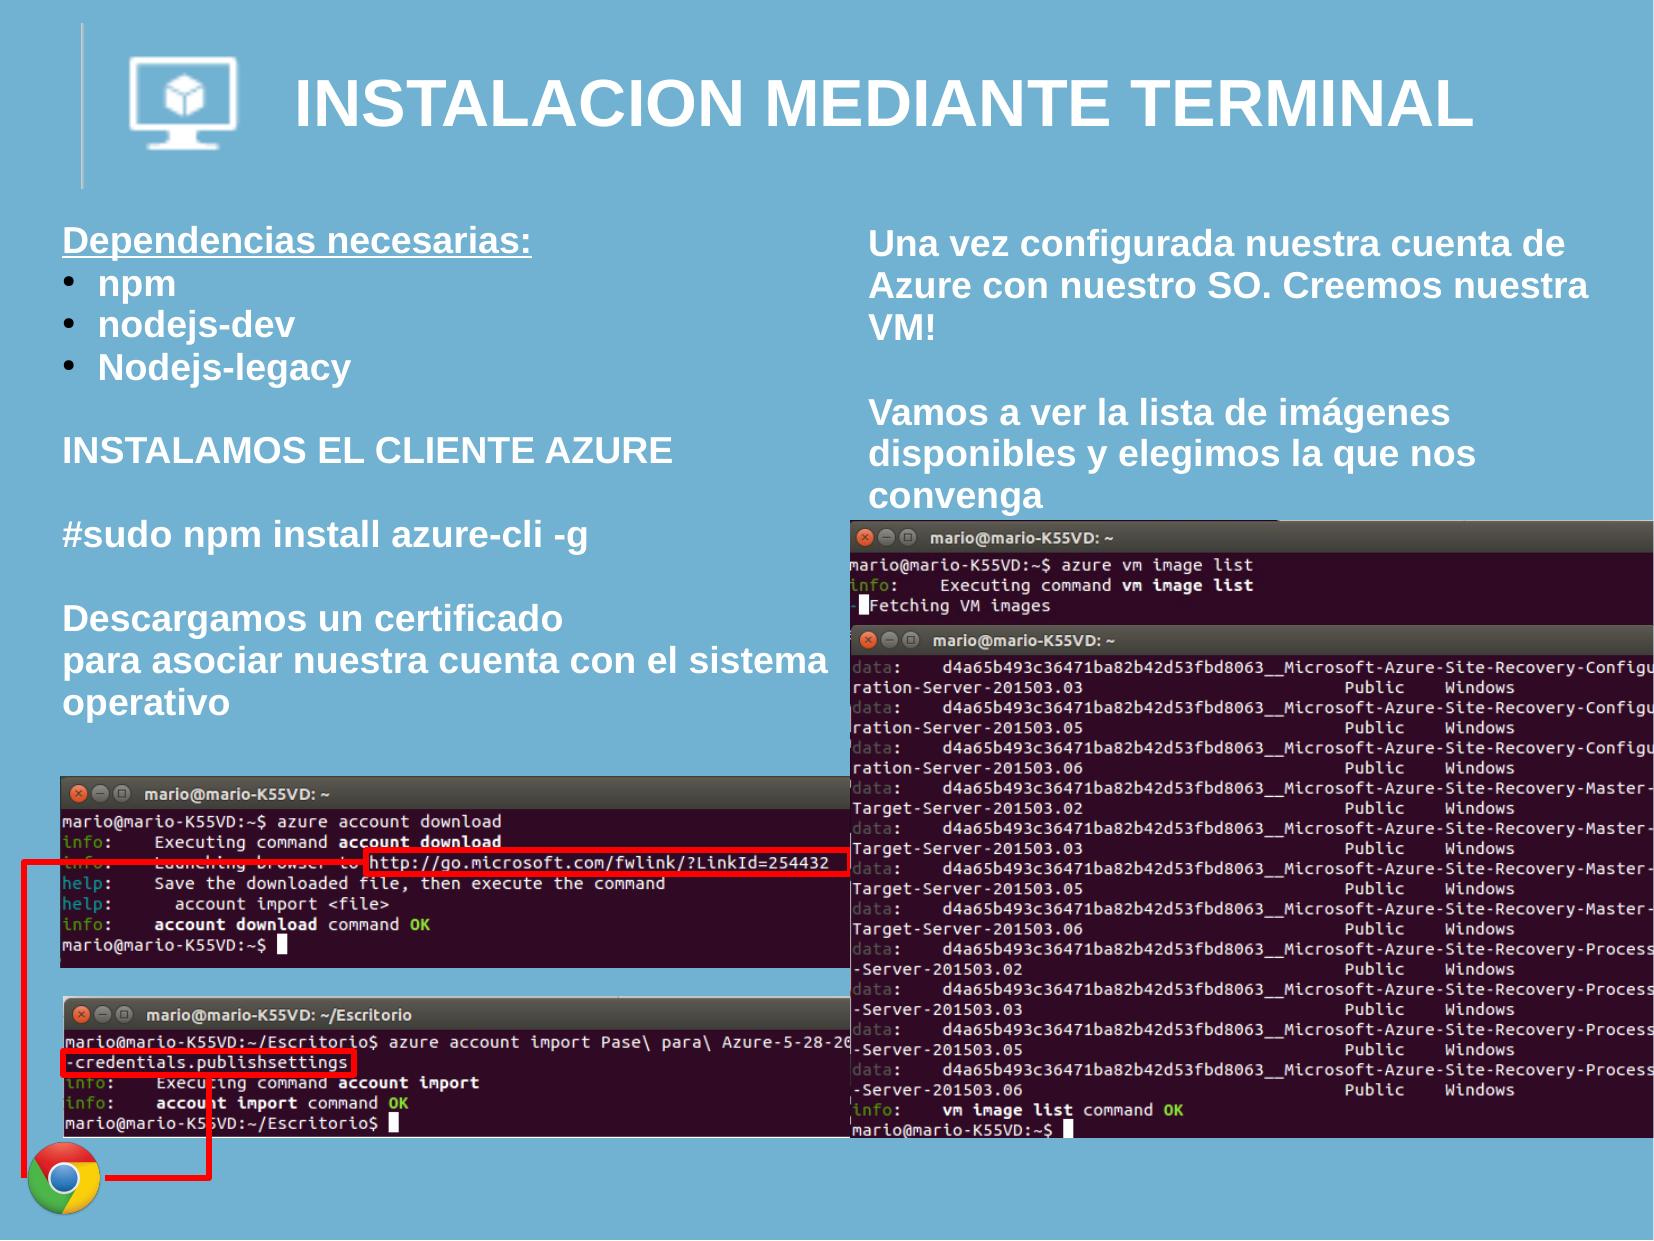

INSTALACION MEDIANTE TERMINAL
Dependencias necesarias:
npm
nodejs-dev
Nodejs-legacy
INSTALAMOS EL CLIENTE AZURE
#sudo npm install azure-cli -g
Descargamos un certificado
para asociar nuestra cuenta con el sistema operativo
Una vez configurada nuestra cuenta de Azure con nuestro SO. Creemos nuestra VM!
Vamos a ver la lista de imágenes disponibles y elegimos la que nos convenga